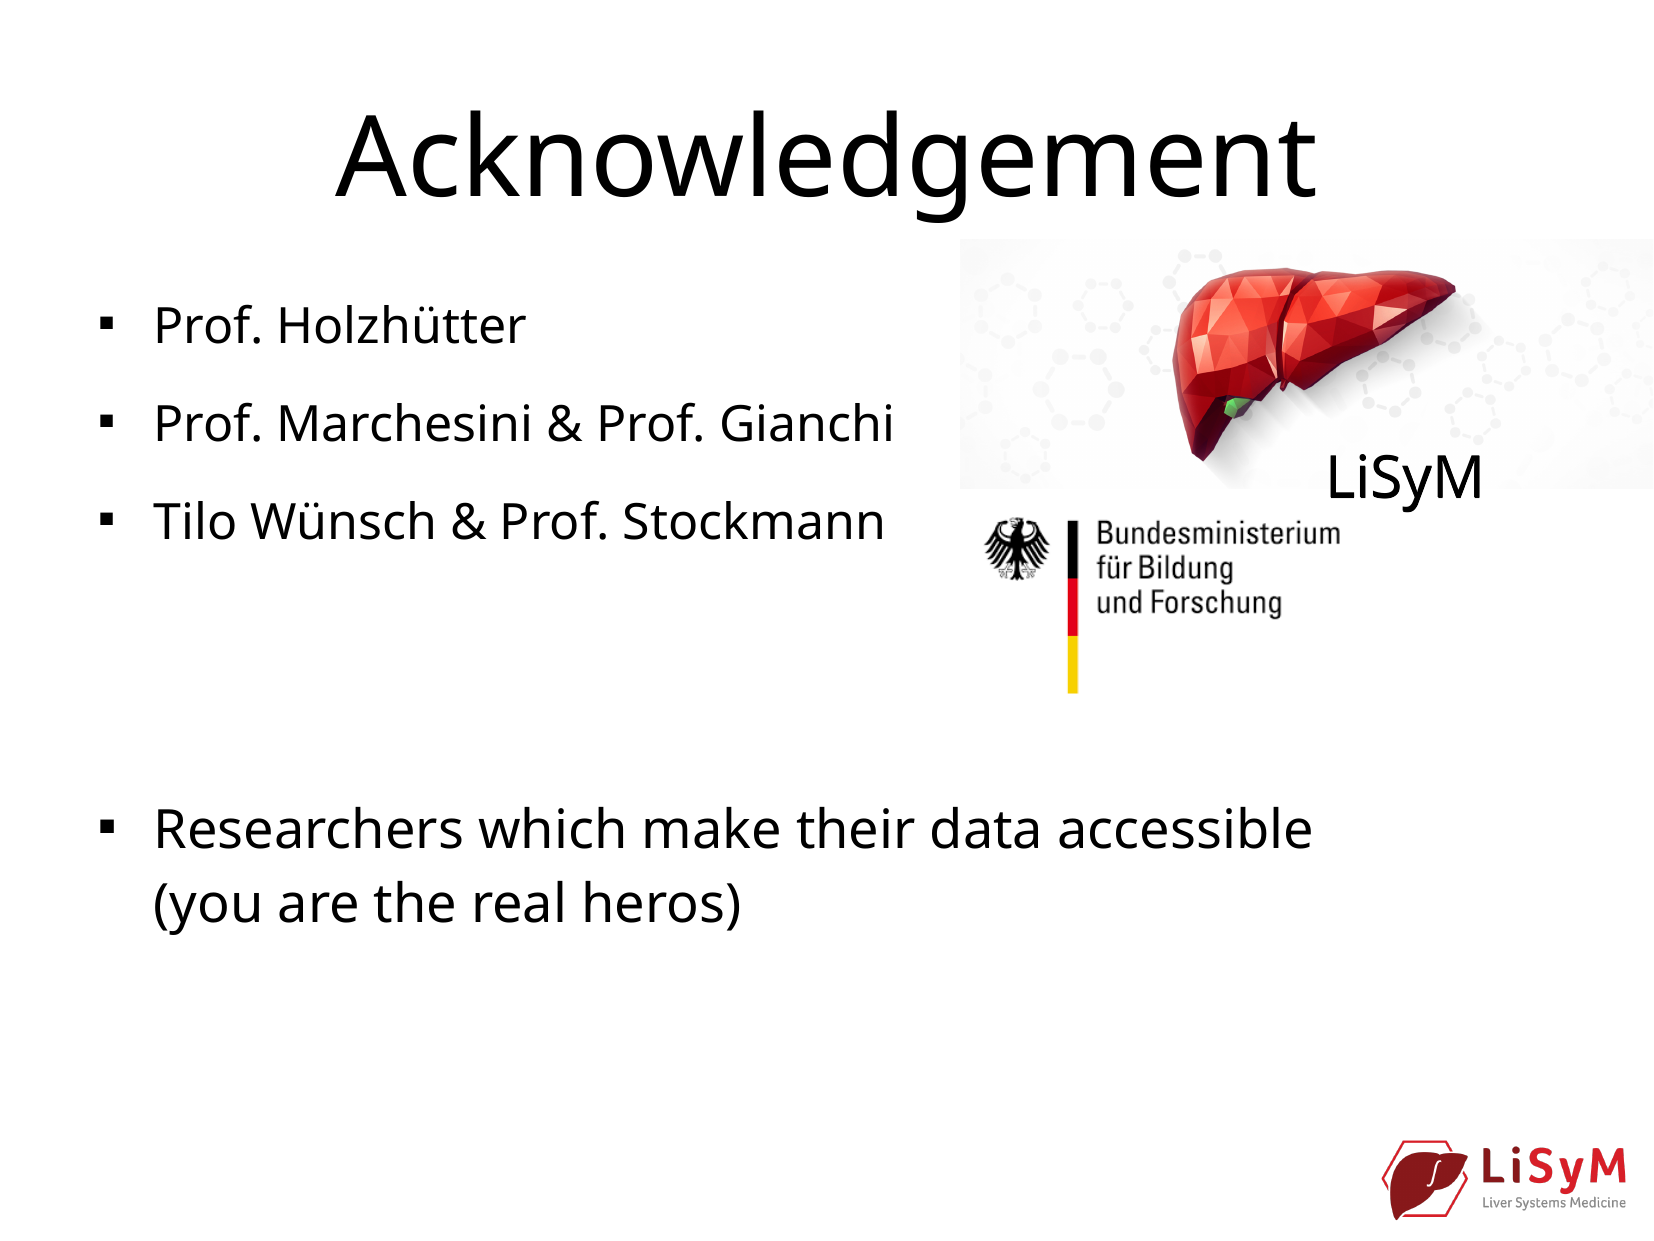

# Acknowledgement
Prof. Holzhütter
Prof. Marchesini & Prof. Gianchi
Tilo Wünsch & Prof. Stockmann
Researchers which make their data accessible
(you are the real heros)
LiSyM